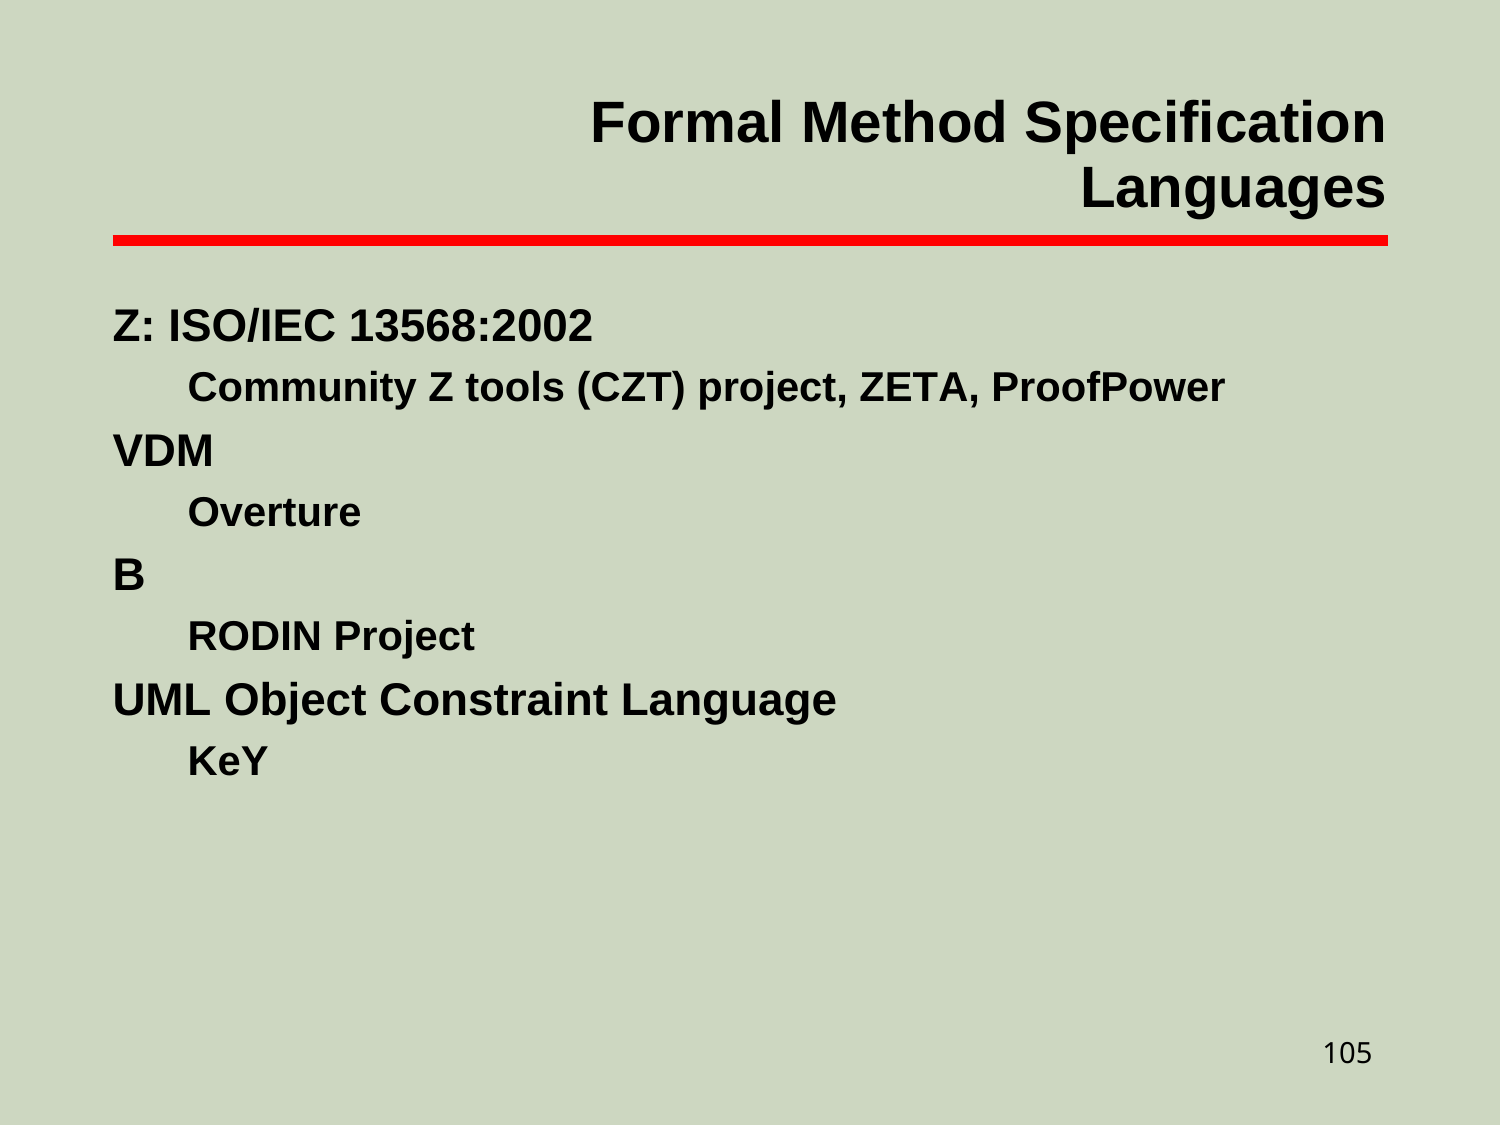

# Formal Method Specification Languages
Z: ISO/IEC 13568:2002
Community Z tools (CZT) project, ZETA, ProofPower
VDM
Overture
B
RODIN Project
UML Object Constraint Language
KeY